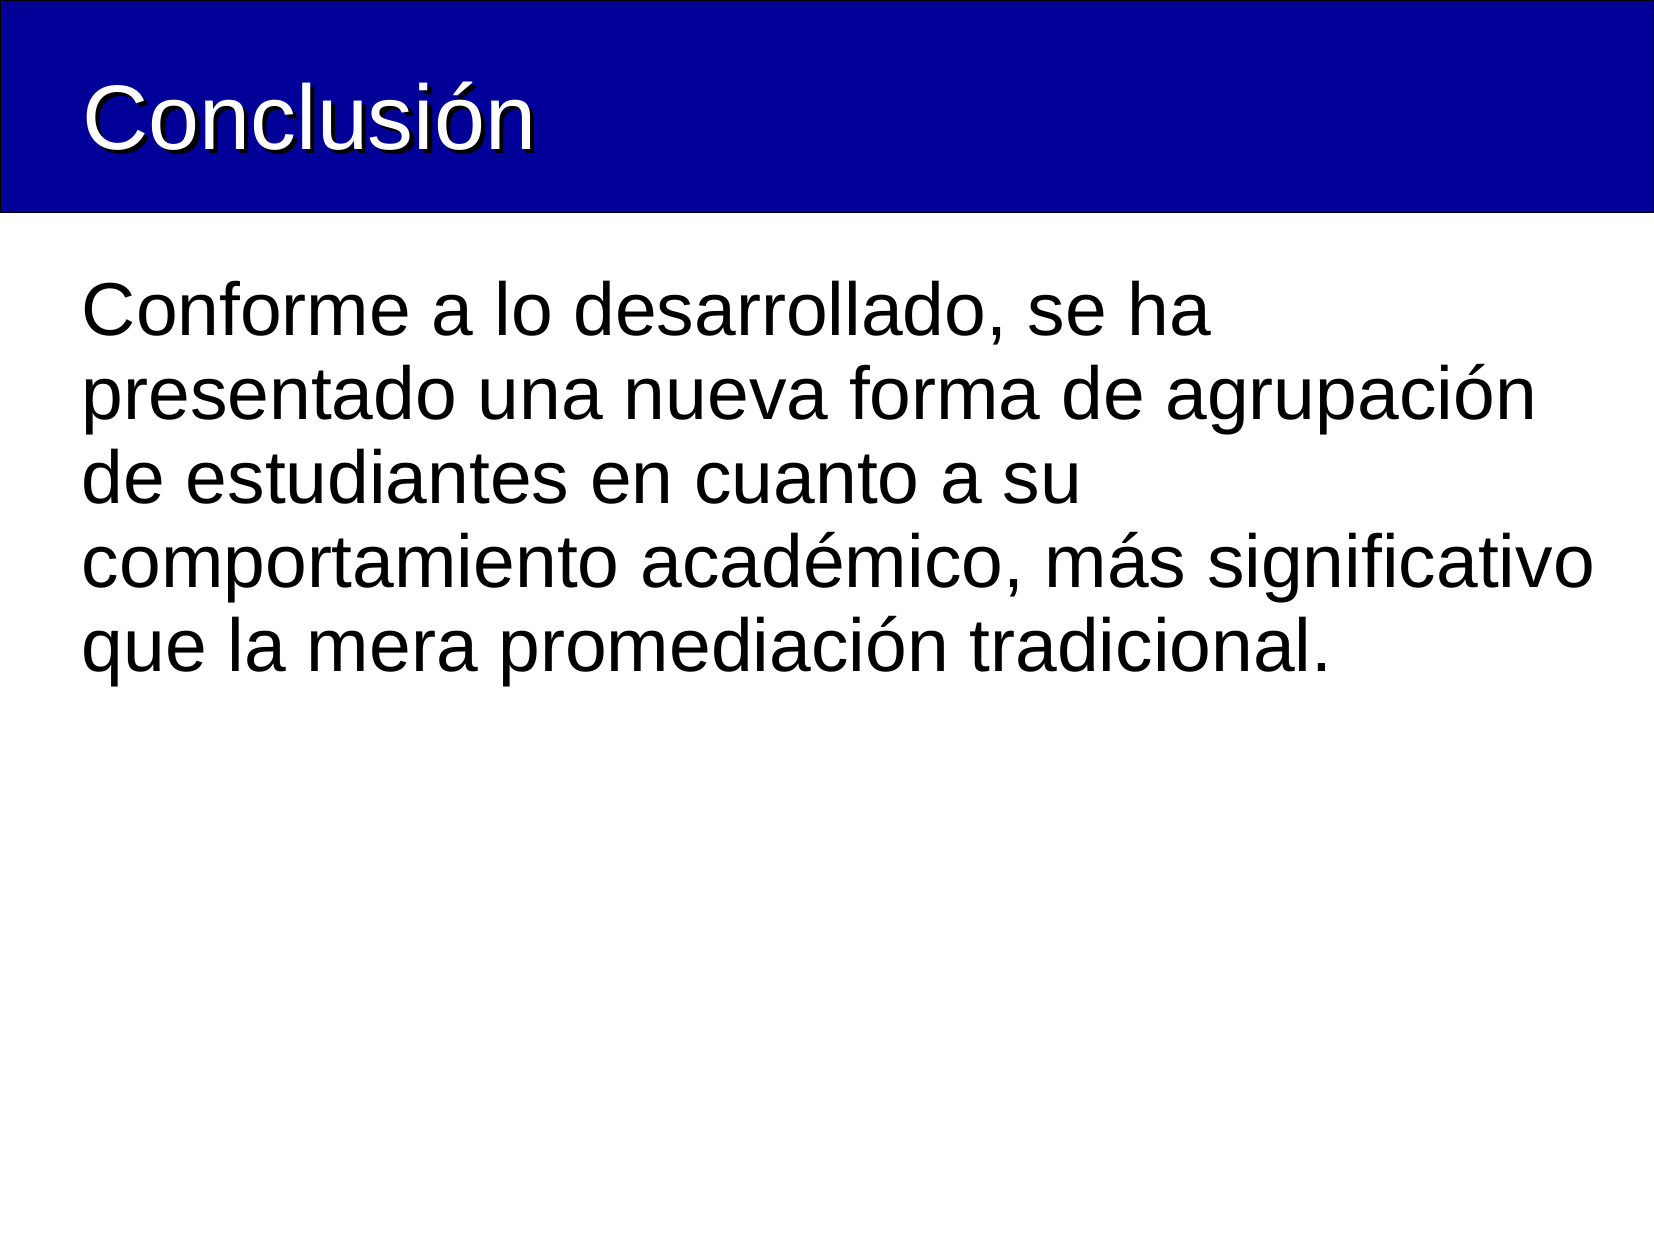

# Conclusión
Conforme a lo desarrollado, se ha presentado una nueva forma de agrupación de estudiantes en cuanto a su comportamiento académico, más significativo que la mera promediación tradicional.